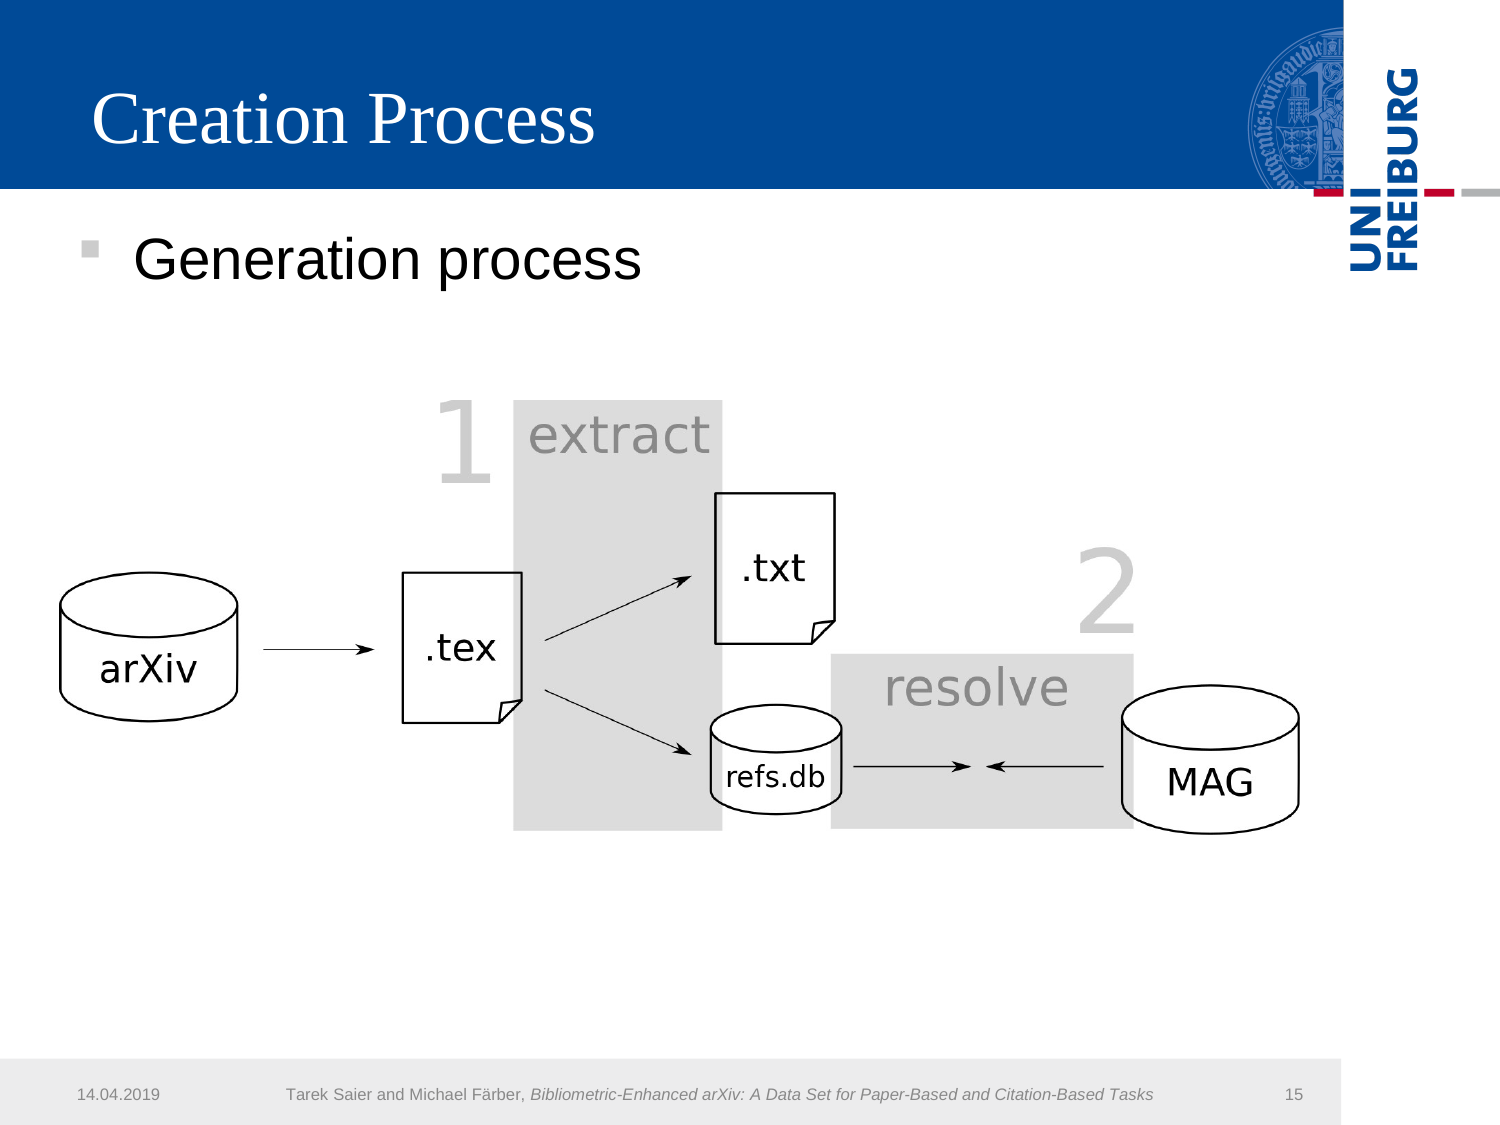

# Creation Process
Generation process
Präsentationstitel
15